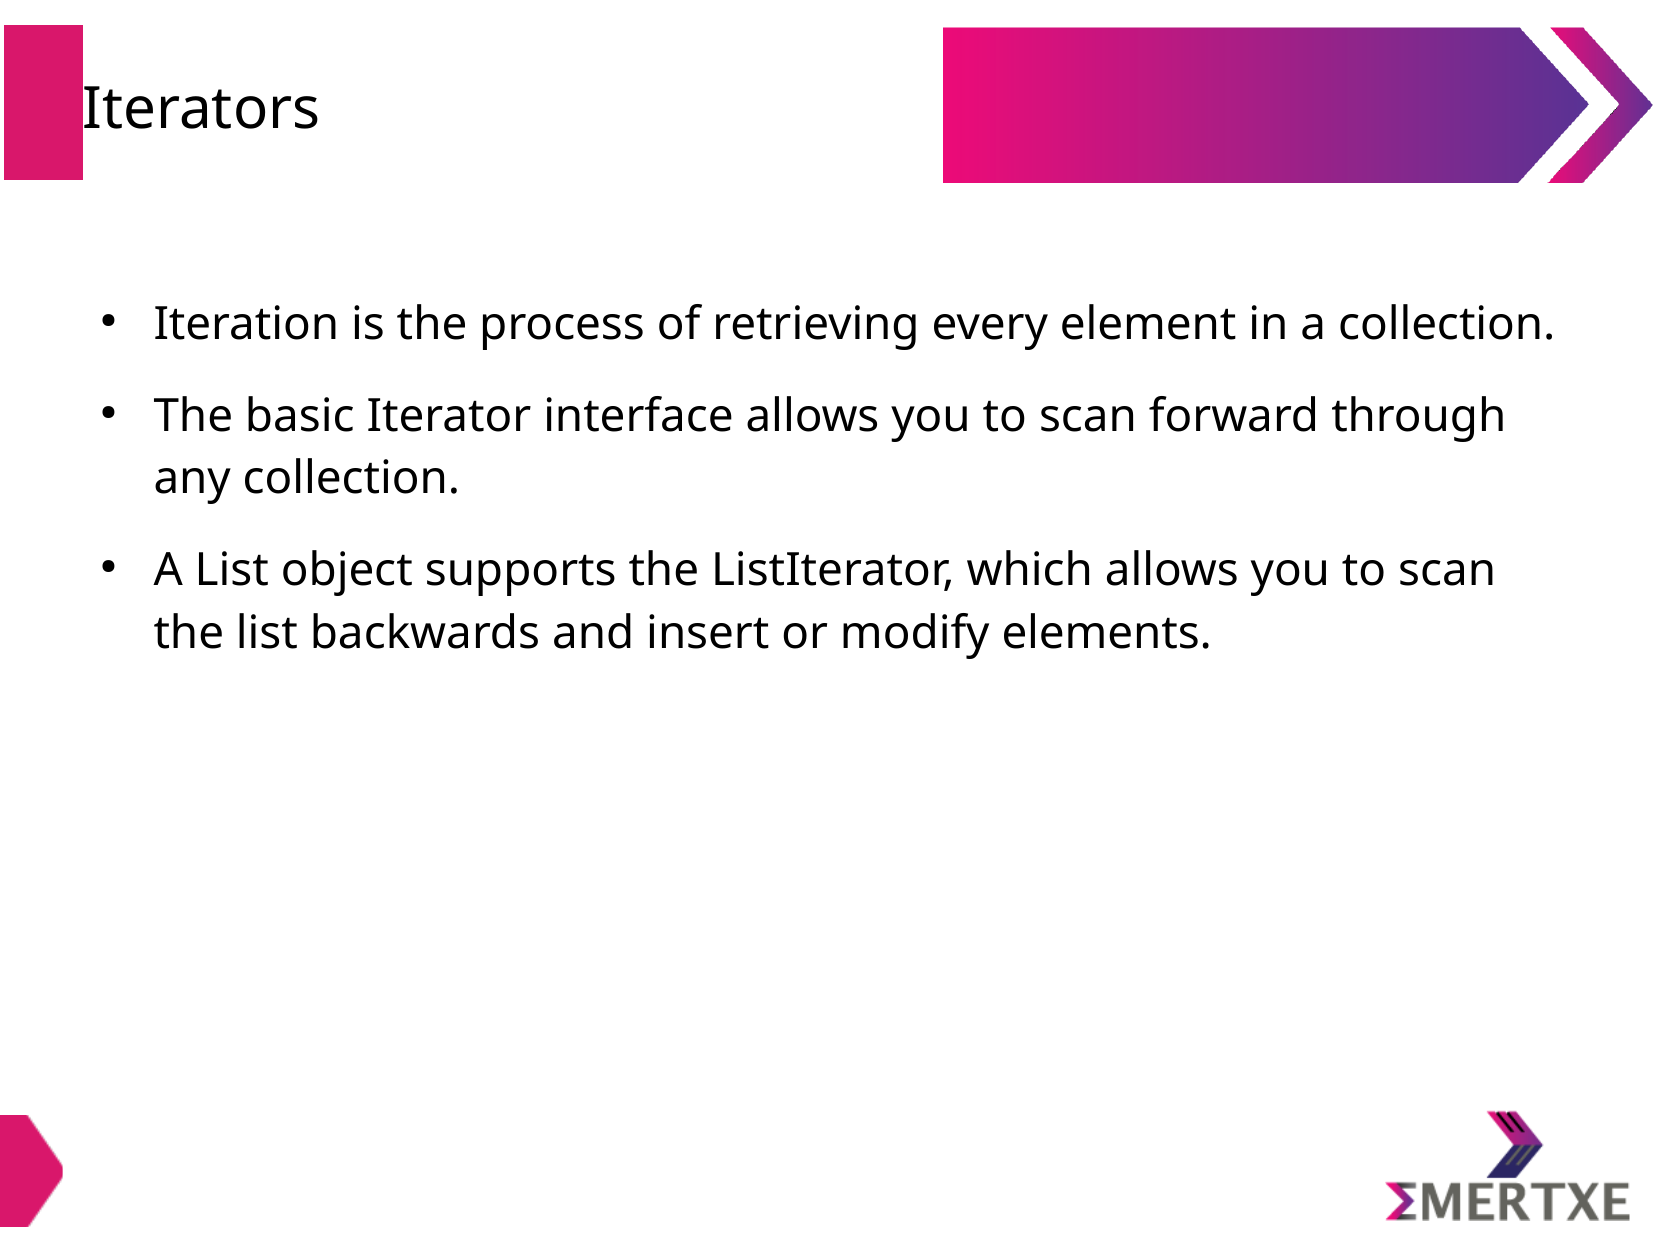

# Iterators
Iteration is the process of retrieving every element in a collection.
The basic Iterator interface allows you to scan forward through any collection.
A List object supports the ListIterator, which allows you to scan the list backwards and insert or modify elements.